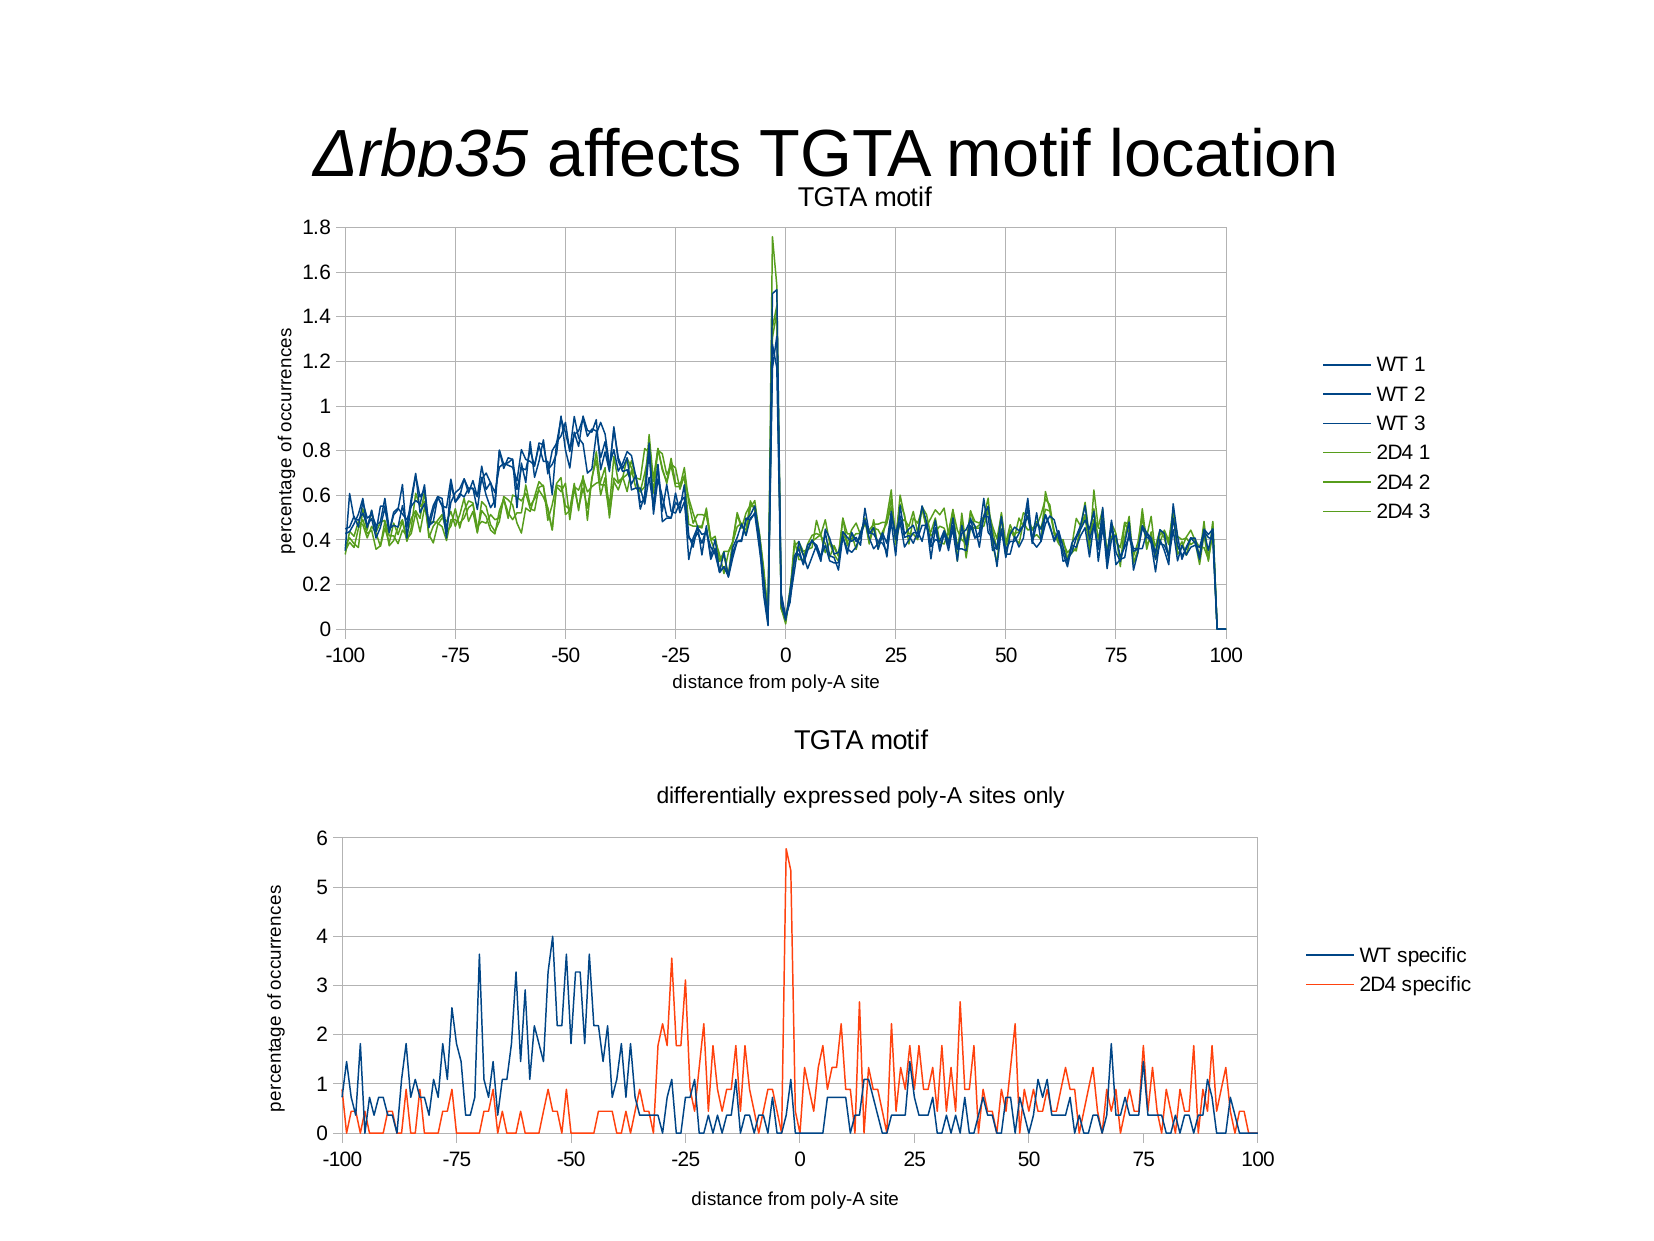

# Δrbp35 affects TGTA motif location
### Chart: TGTA motif
| Category | WT 1 | WT 2 | WT 3 | 2D4 1 | 2D4 2 | 2D4 3 |
|---|---|---|---|---|---|---|
### Chart: TGTA motif
differentially expressed poly-A sites only
| Category | WT specific | 2D4 specific |
|---|---|---|